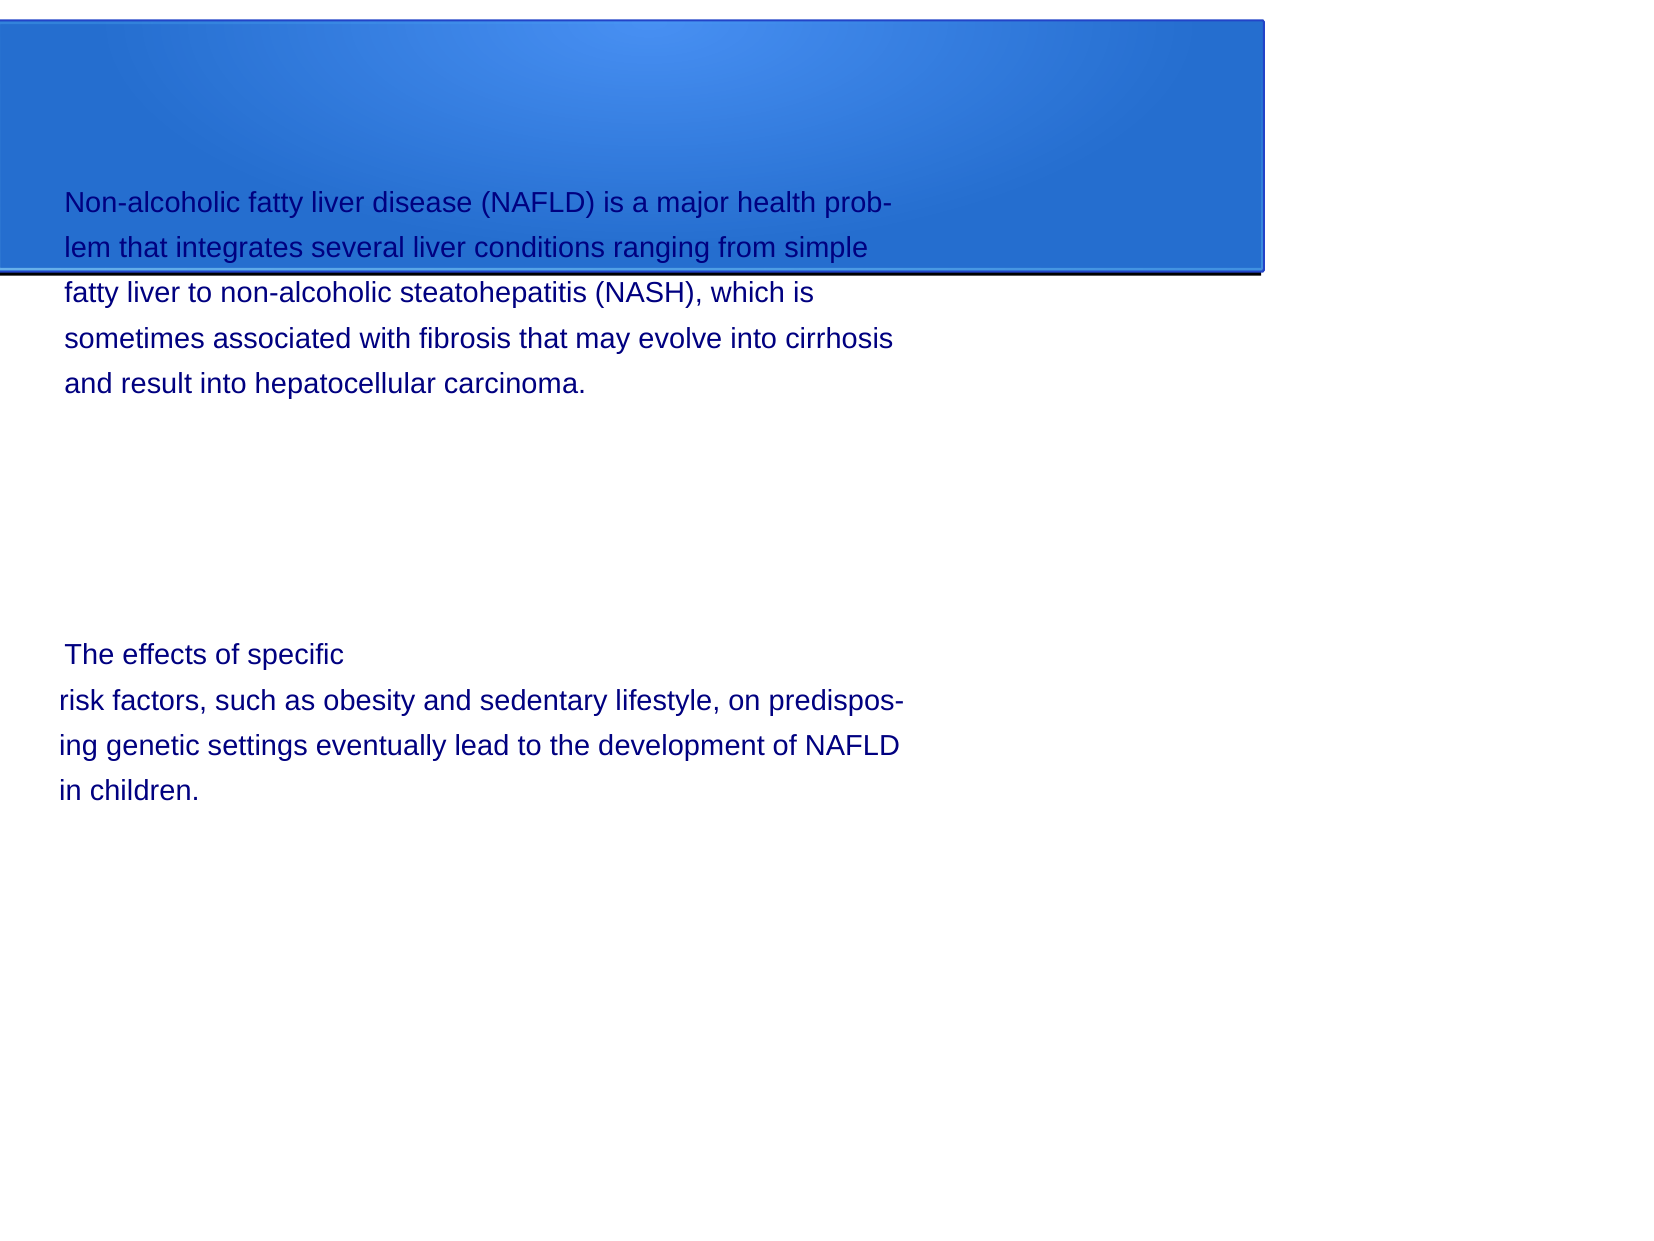

# Non-alcoholic fatty liver disease (NAFLD) is a major health prob-
lem that integrates several liver conditions ranging from simple
fatty liver to non-alcoholic steatohepatitis (NASH), which is
sometimes associated with fibrosis that may evolve into cirrhosis
and result into hepatocellular carcinoma.
The effects of specific
risk factors, such as obesity and sedentary lifestyle, on predispos-
ing genetic settings eventually lead to the development of NAFLD
in children.